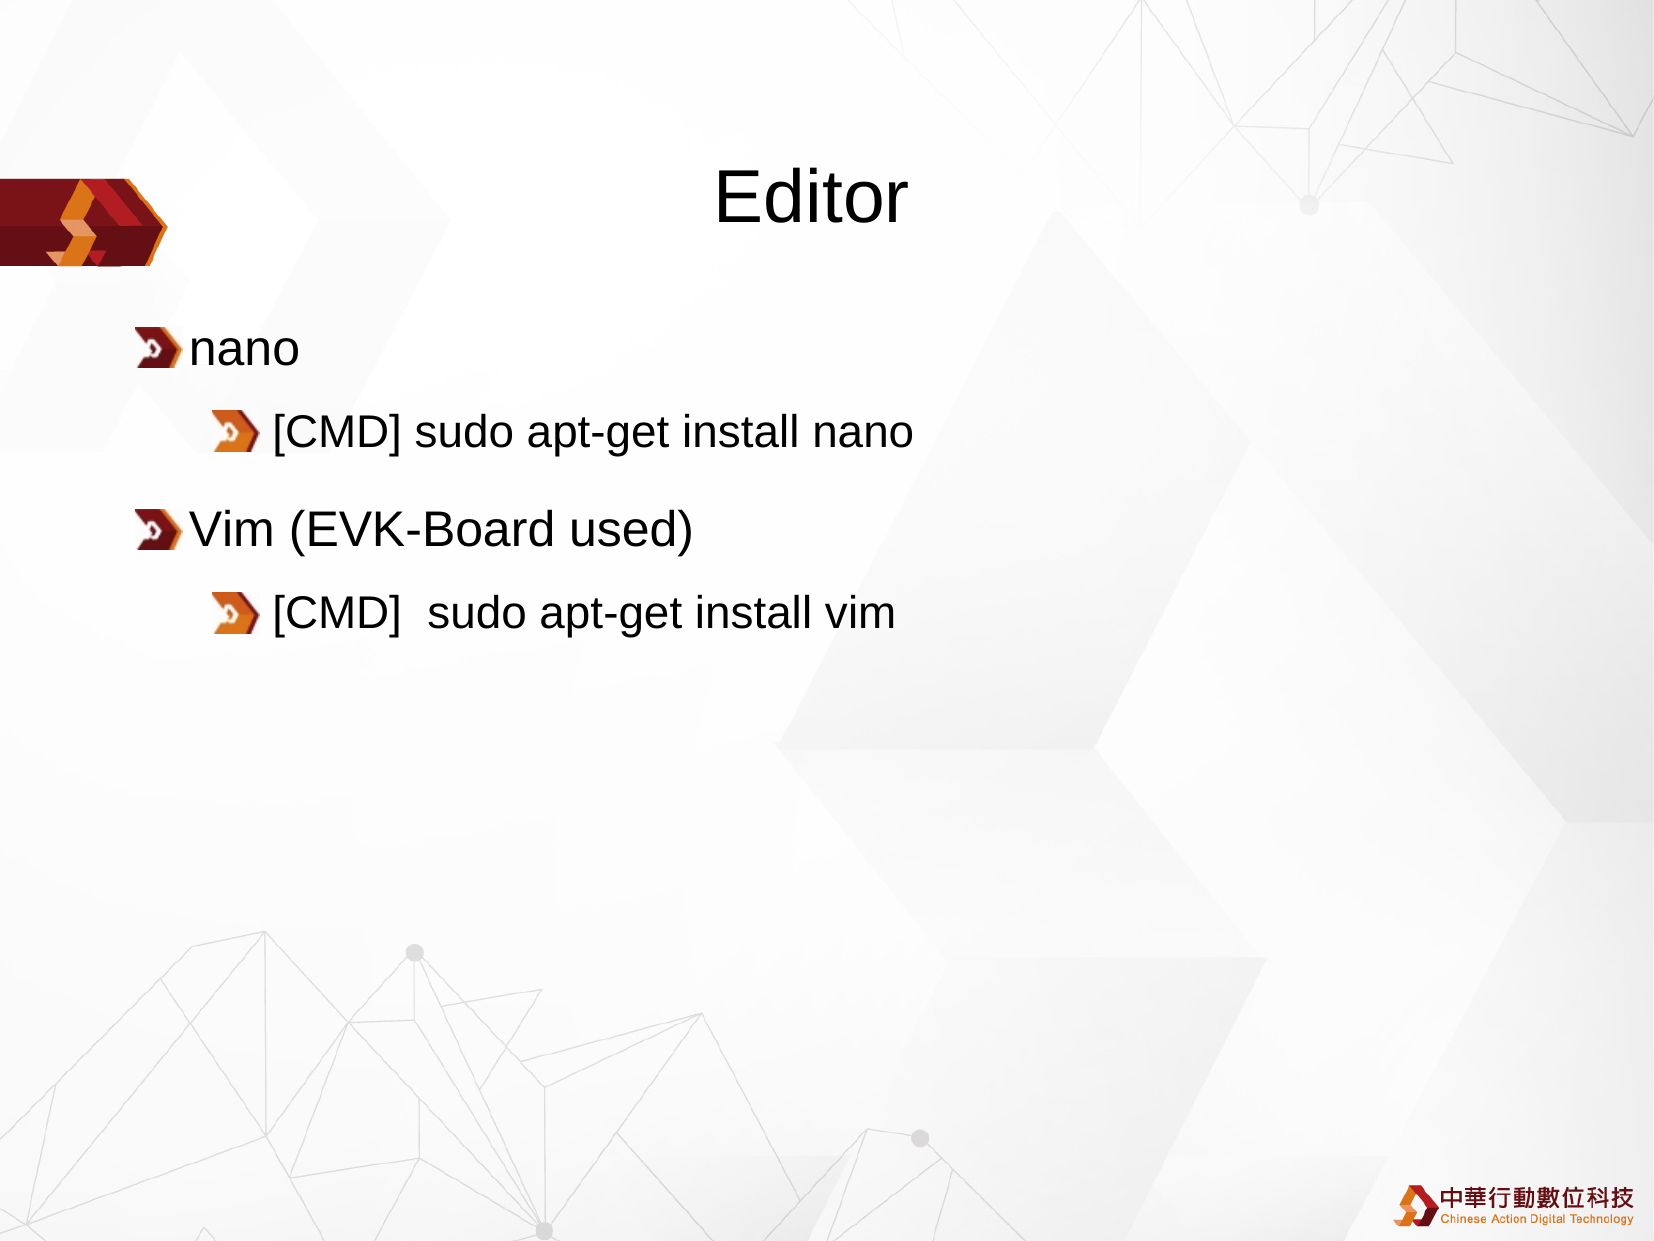

# Editor
nano
 [CMD] sudo apt-get install nano
Vim (EVK-Board used)
 [CMD] sudo apt-get install vim